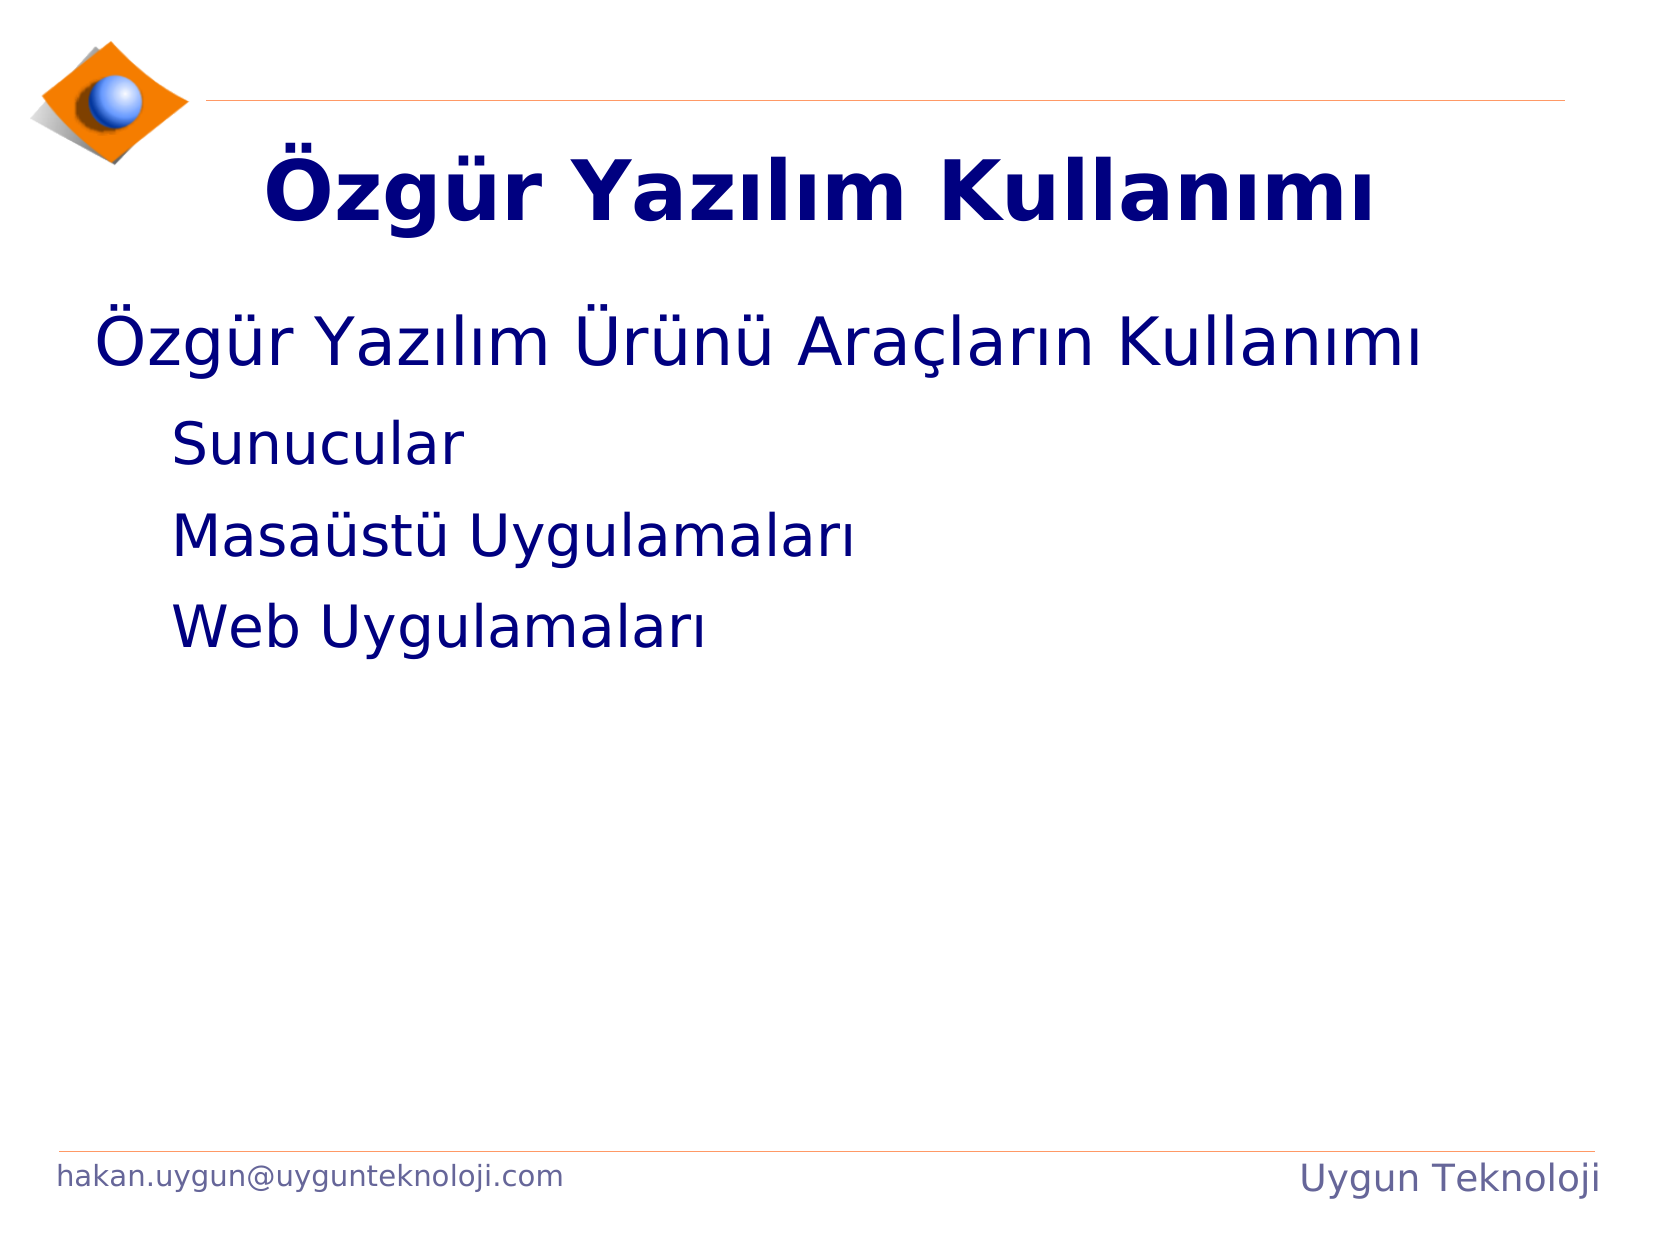

# Özgür Yazılım Kullanımı
Özgür Yazılım Ürünü Araçların Kullanımı
Sunucular
Masaüstü Uygulamaları
Web Uygulamaları